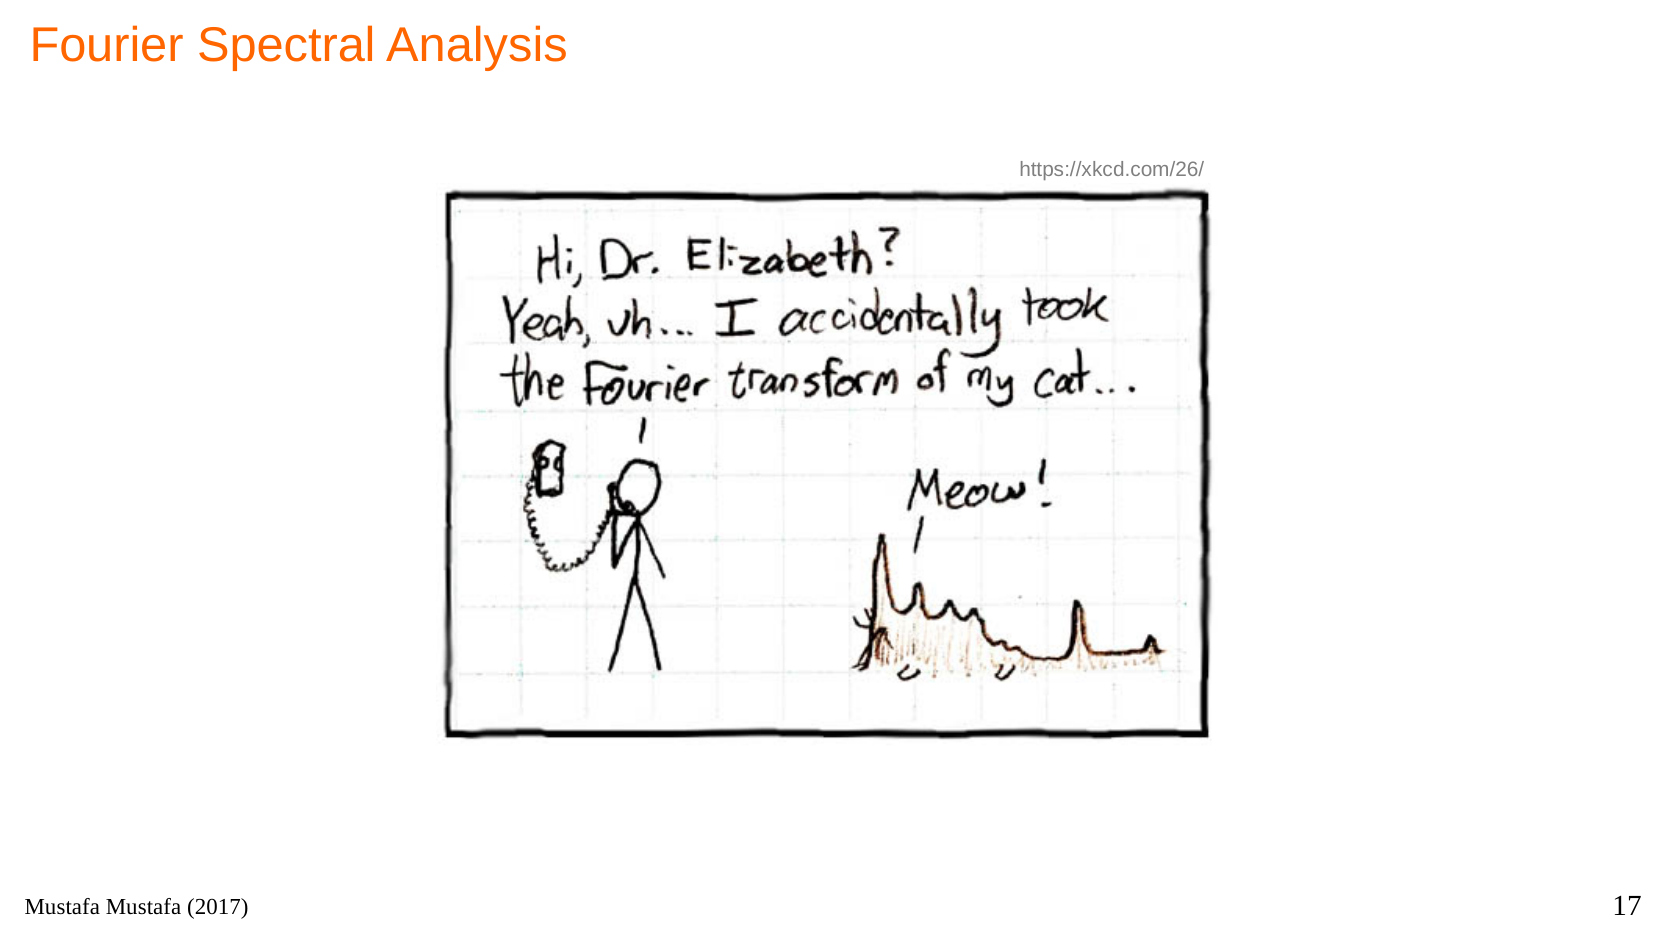

# Fourier Spectral Analysis
https://xkcd.com/26/
17
Mustafa Mustafa (2017)